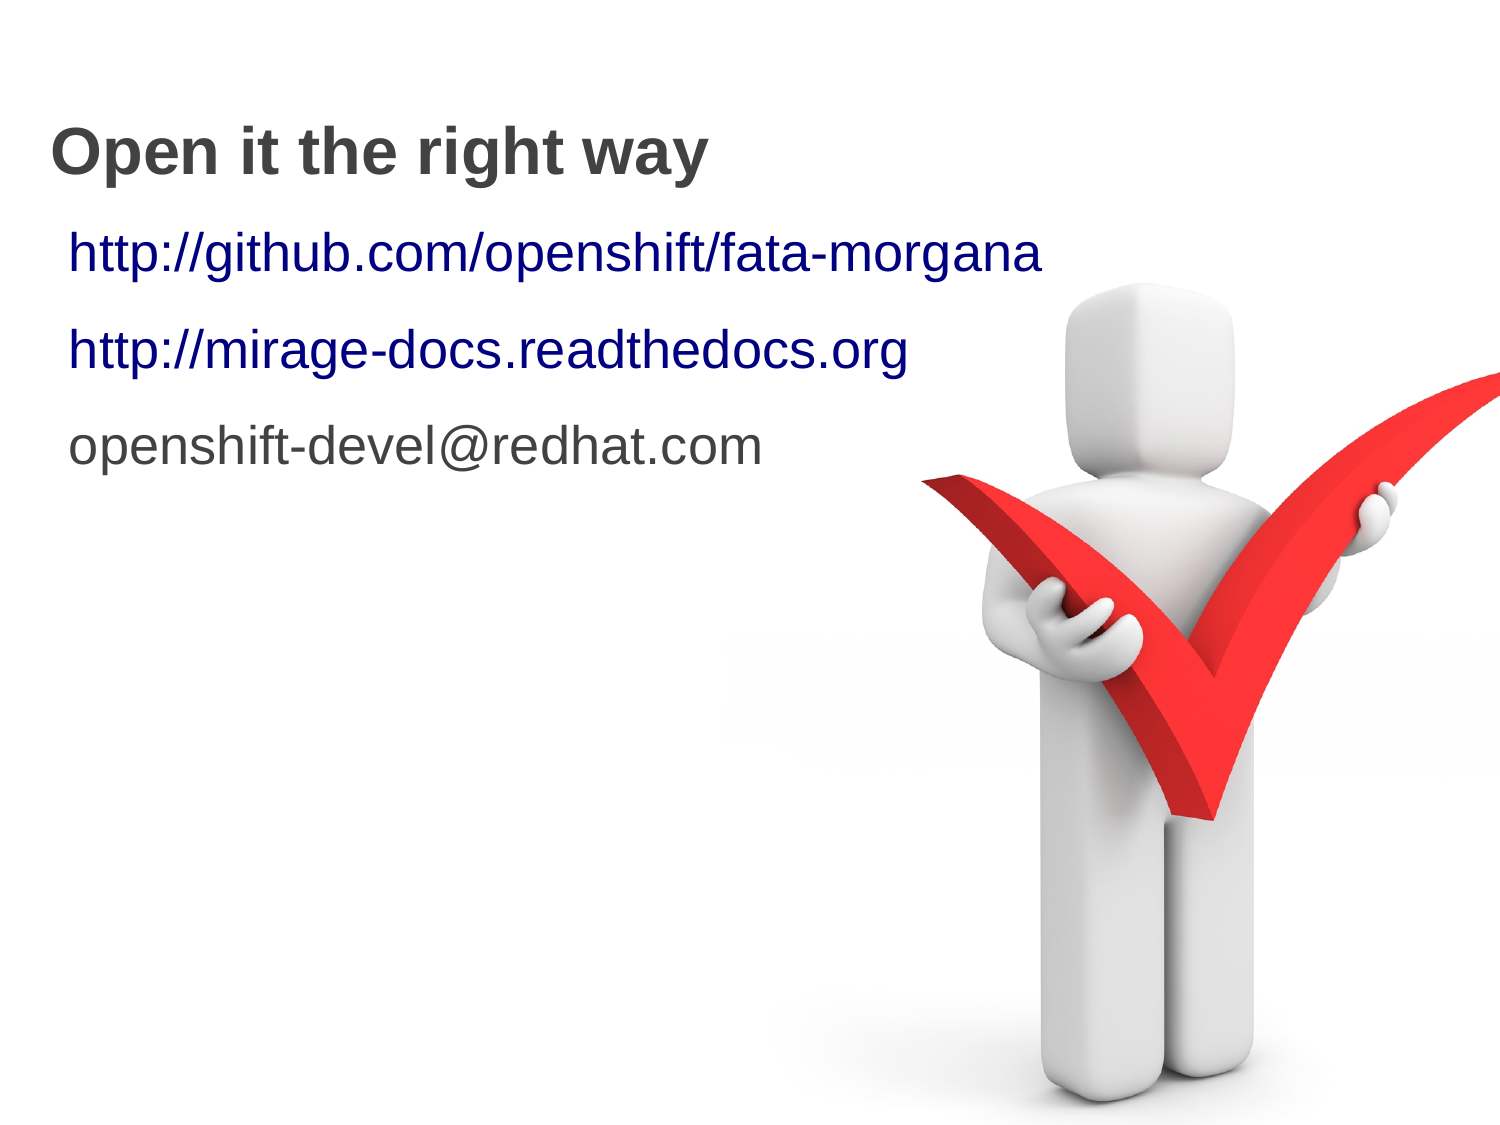

# Open it the right way
 http://github.com/openshift/fata-morgana
 http://mirage-docs.readthedocs.org
 openshift-devel@redhat.com